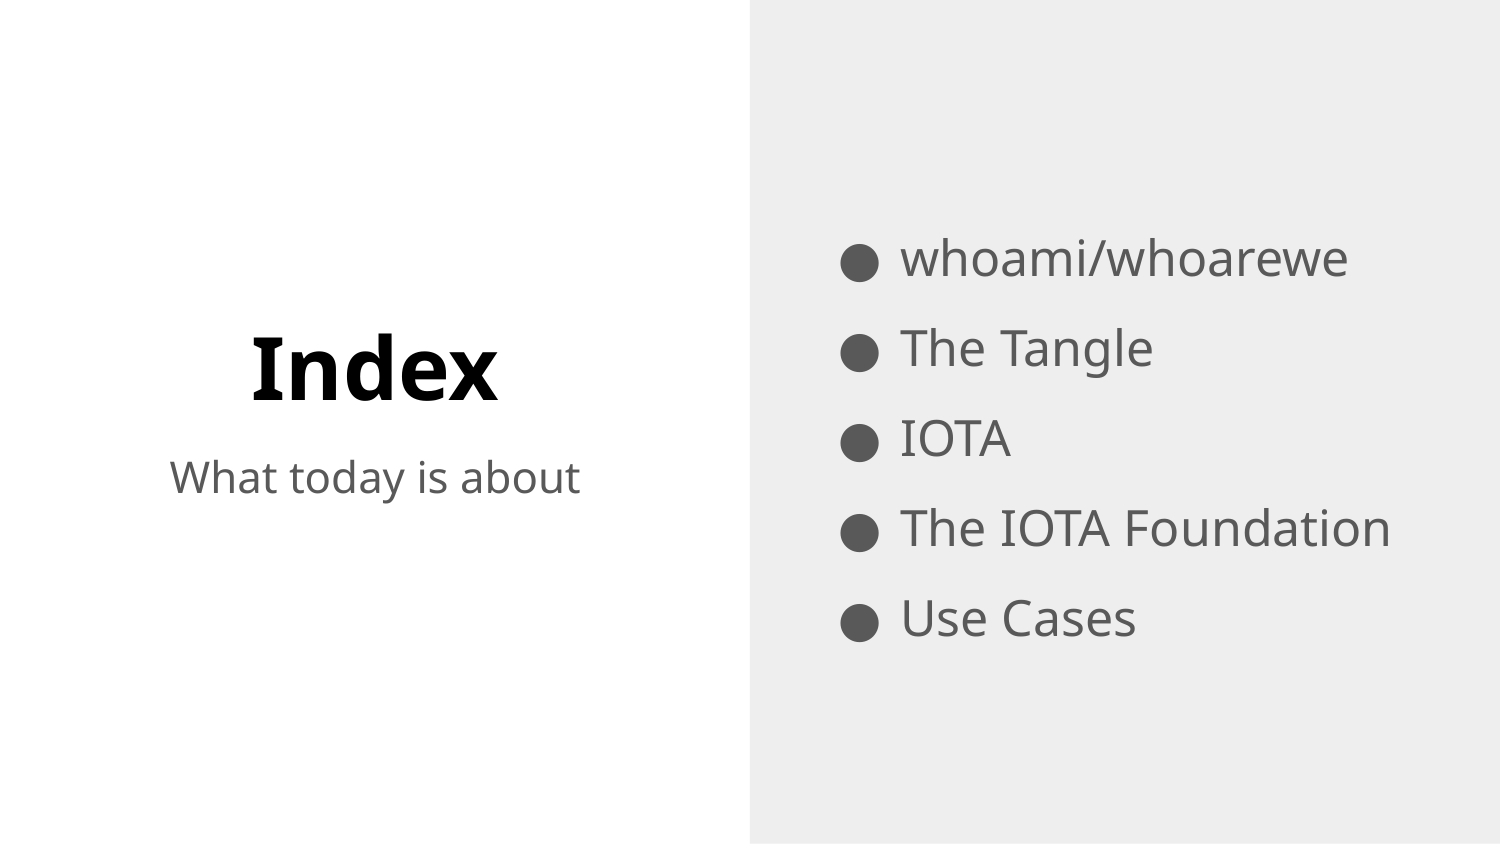

whoami/whoarewe
The Tangle
IOTA
The IOTA Foundation
Use Cases
# Index
What today is about